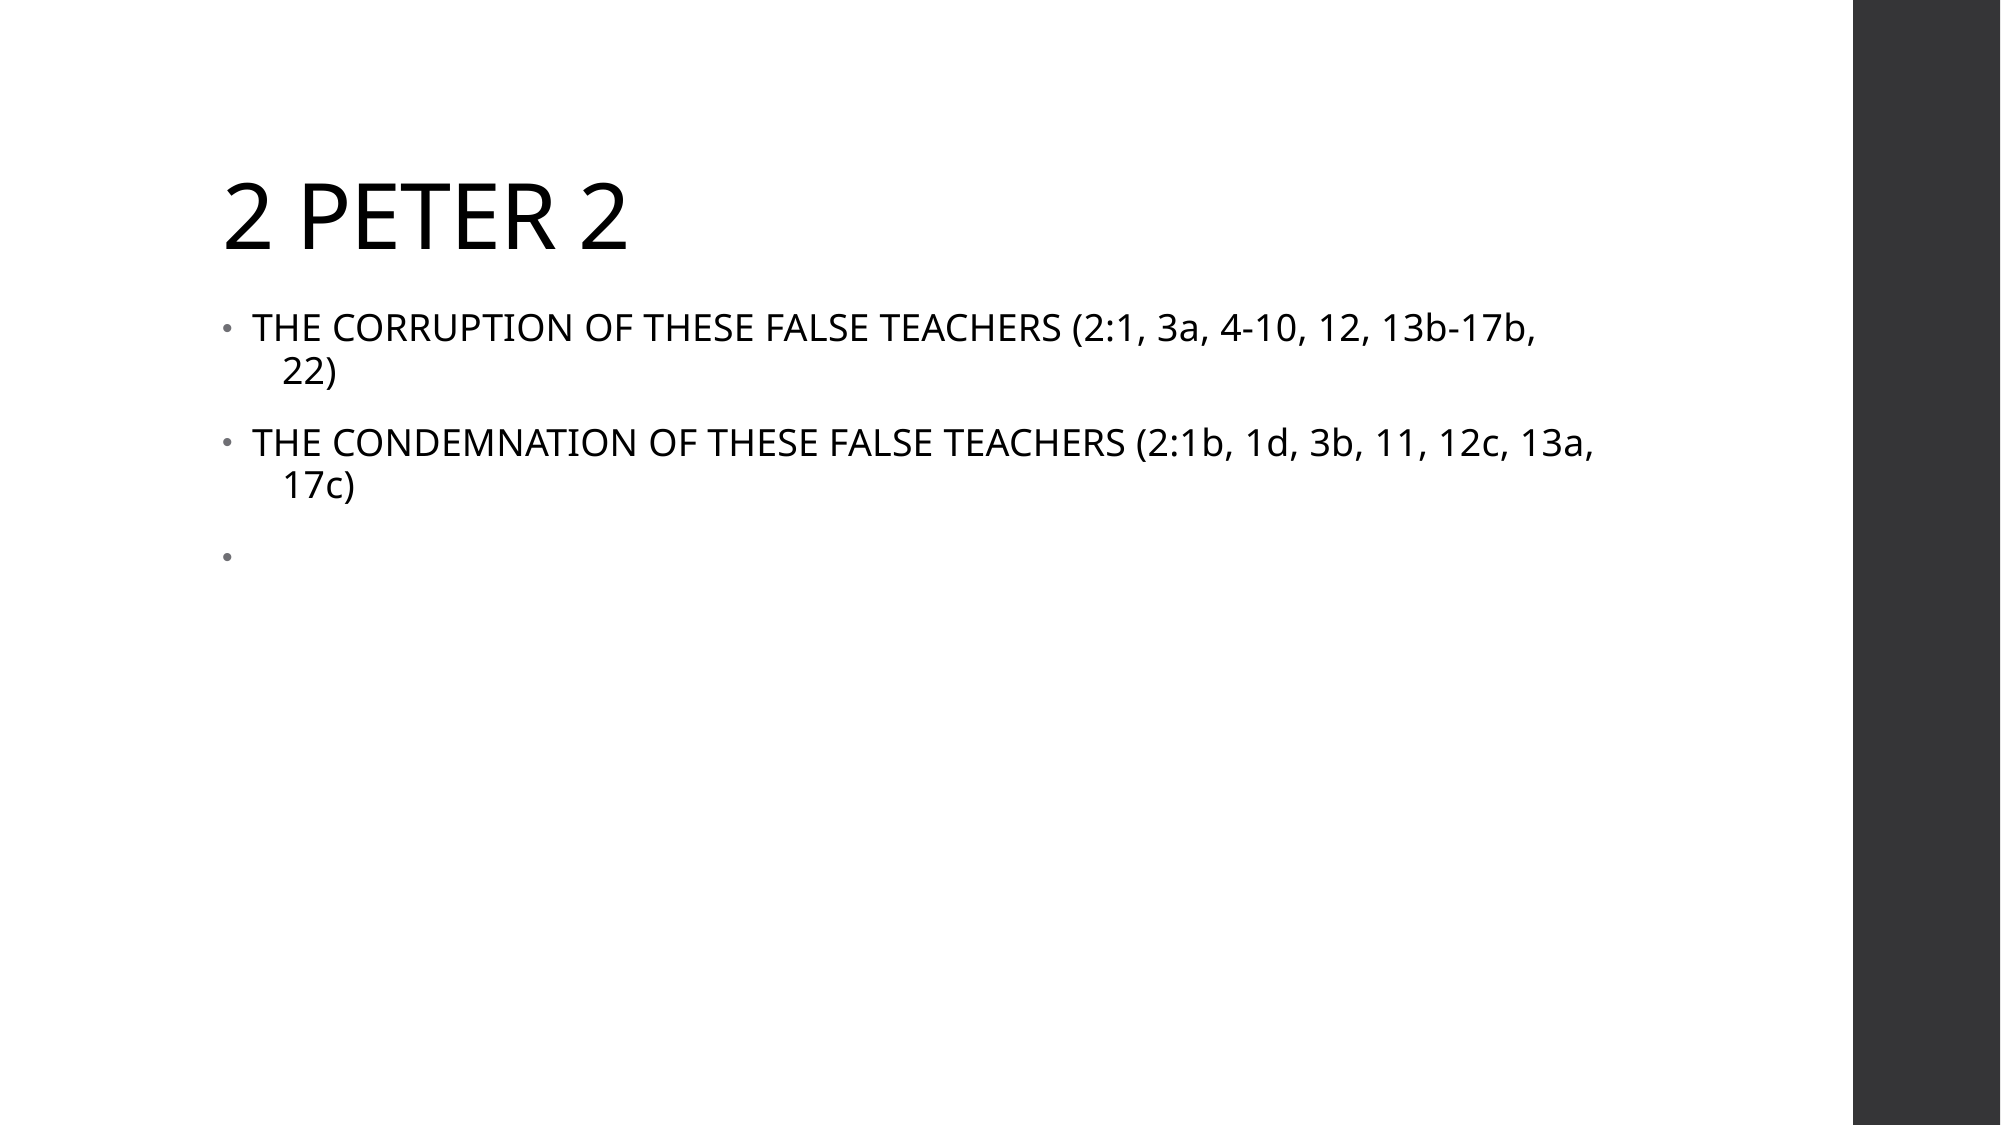

# 2 PETER 2
THE CORRUPTION OF THESE FALSE TEACHERS (2:1, 3a, 4-10, 12, 13b-17b, 22)
THE CONDEMNATION OF THESE FALSE TEACHERS (2:1b, 1d, 3b, 11, 12c, 13a, 17c)